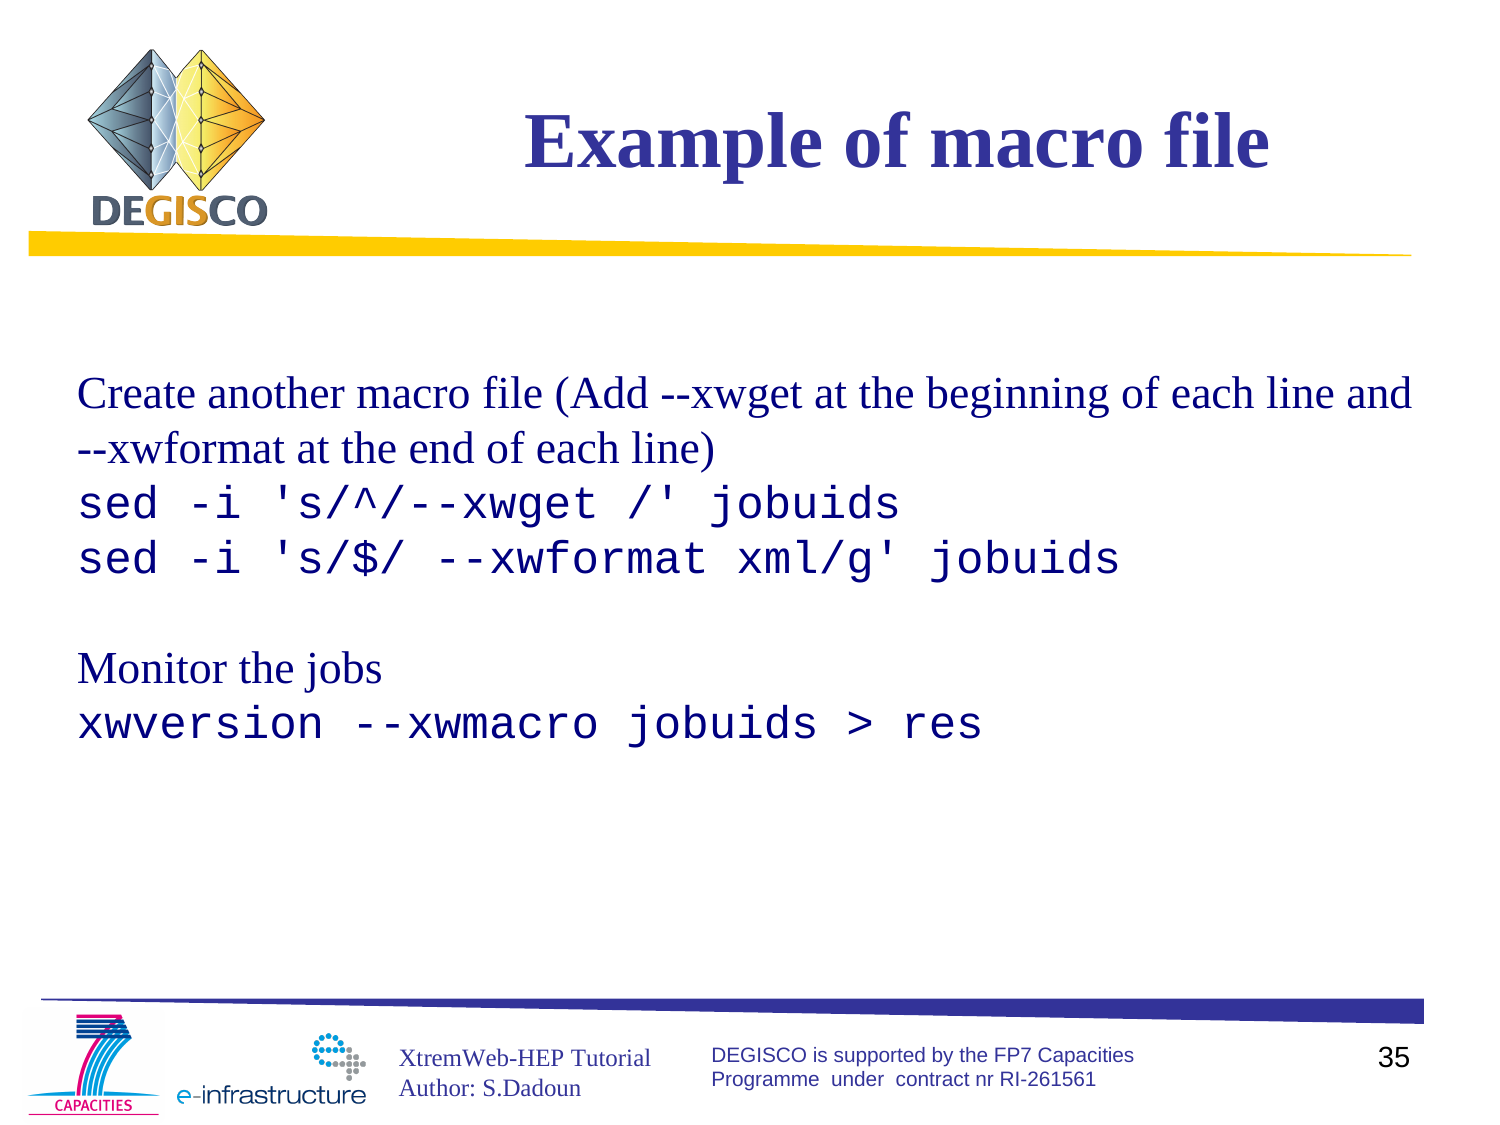

# Example of macro file
Create another macro file (Add --xwget at the beginning of each line and --xwformat at the end of each line)
sed -i 's/^/--xwget /' jobuids
sed -i 's/$/ --xwformat xml/g' jobuids
Monitor the jobs
xwversion --xwmacro jobuids > res